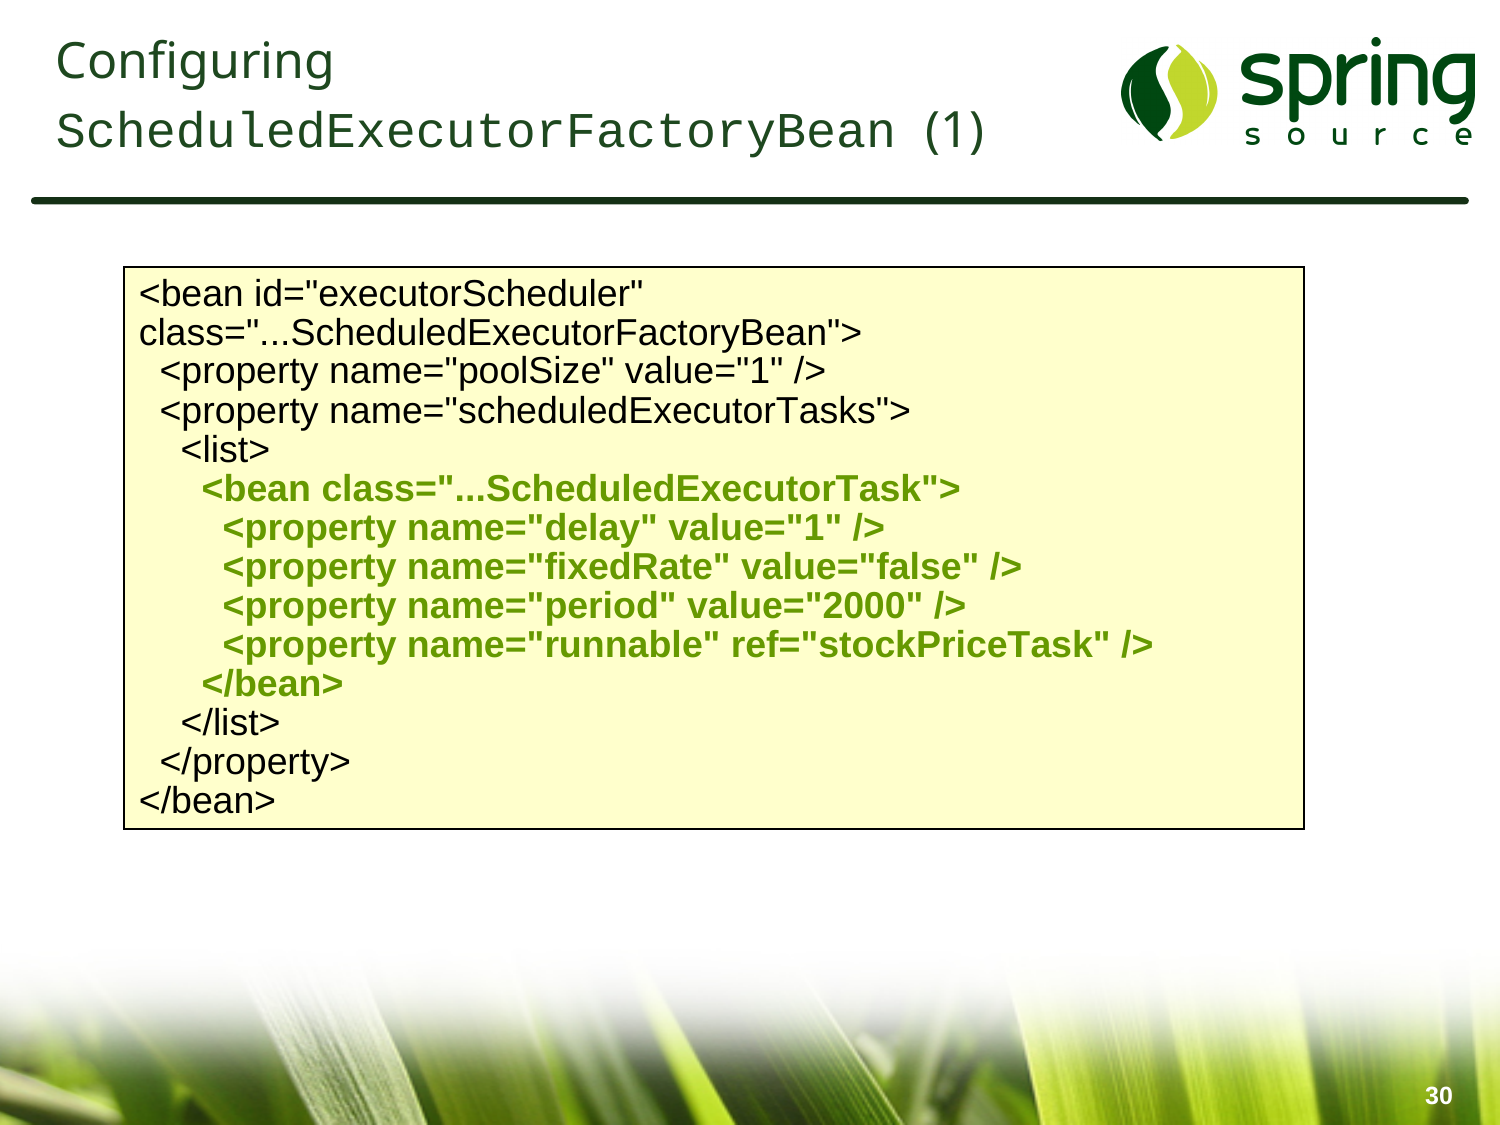

# Configuring ScheduledExecutorFactoryBean (1)
<bean id="executorScheduler" class="...ScheduledExecutorFactoryBean">
 <property name="poolSize" value="1" />
 <property name="scheduledExecutorTasks">
 <list>
 <bean class="...ScheduledExecutorTask">
 <property name="delay" value="1" />
 <property name="fixedRate" value="false" />
 <property name="period" value="2000" />
 <property name="runnable" ref="stockPriceTask" />
 </bean>
 </list>
 </property>
</bean>